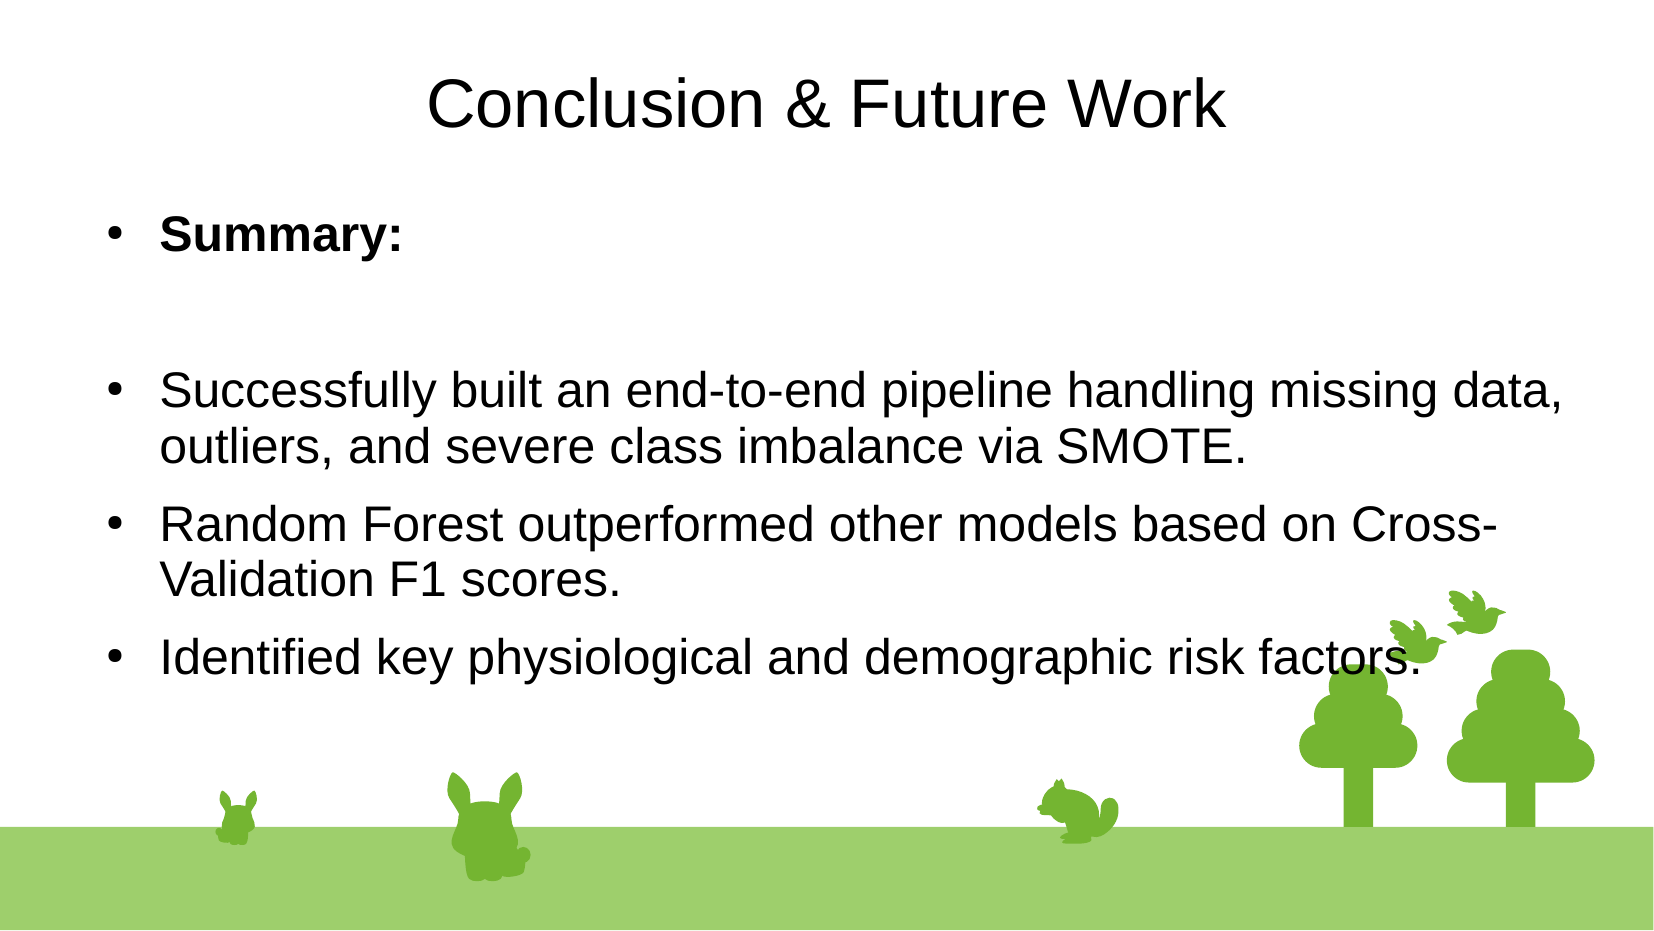

# Conclusion & Future Work
Summary:
Successfully built an end-to-end pipeline handling missing data, outliers, and severe class imbalance via SMOTE.
Random Forest outperformed other models based on Cross-Validation F1 scores.
Identified key physiological and demographic risk factors.